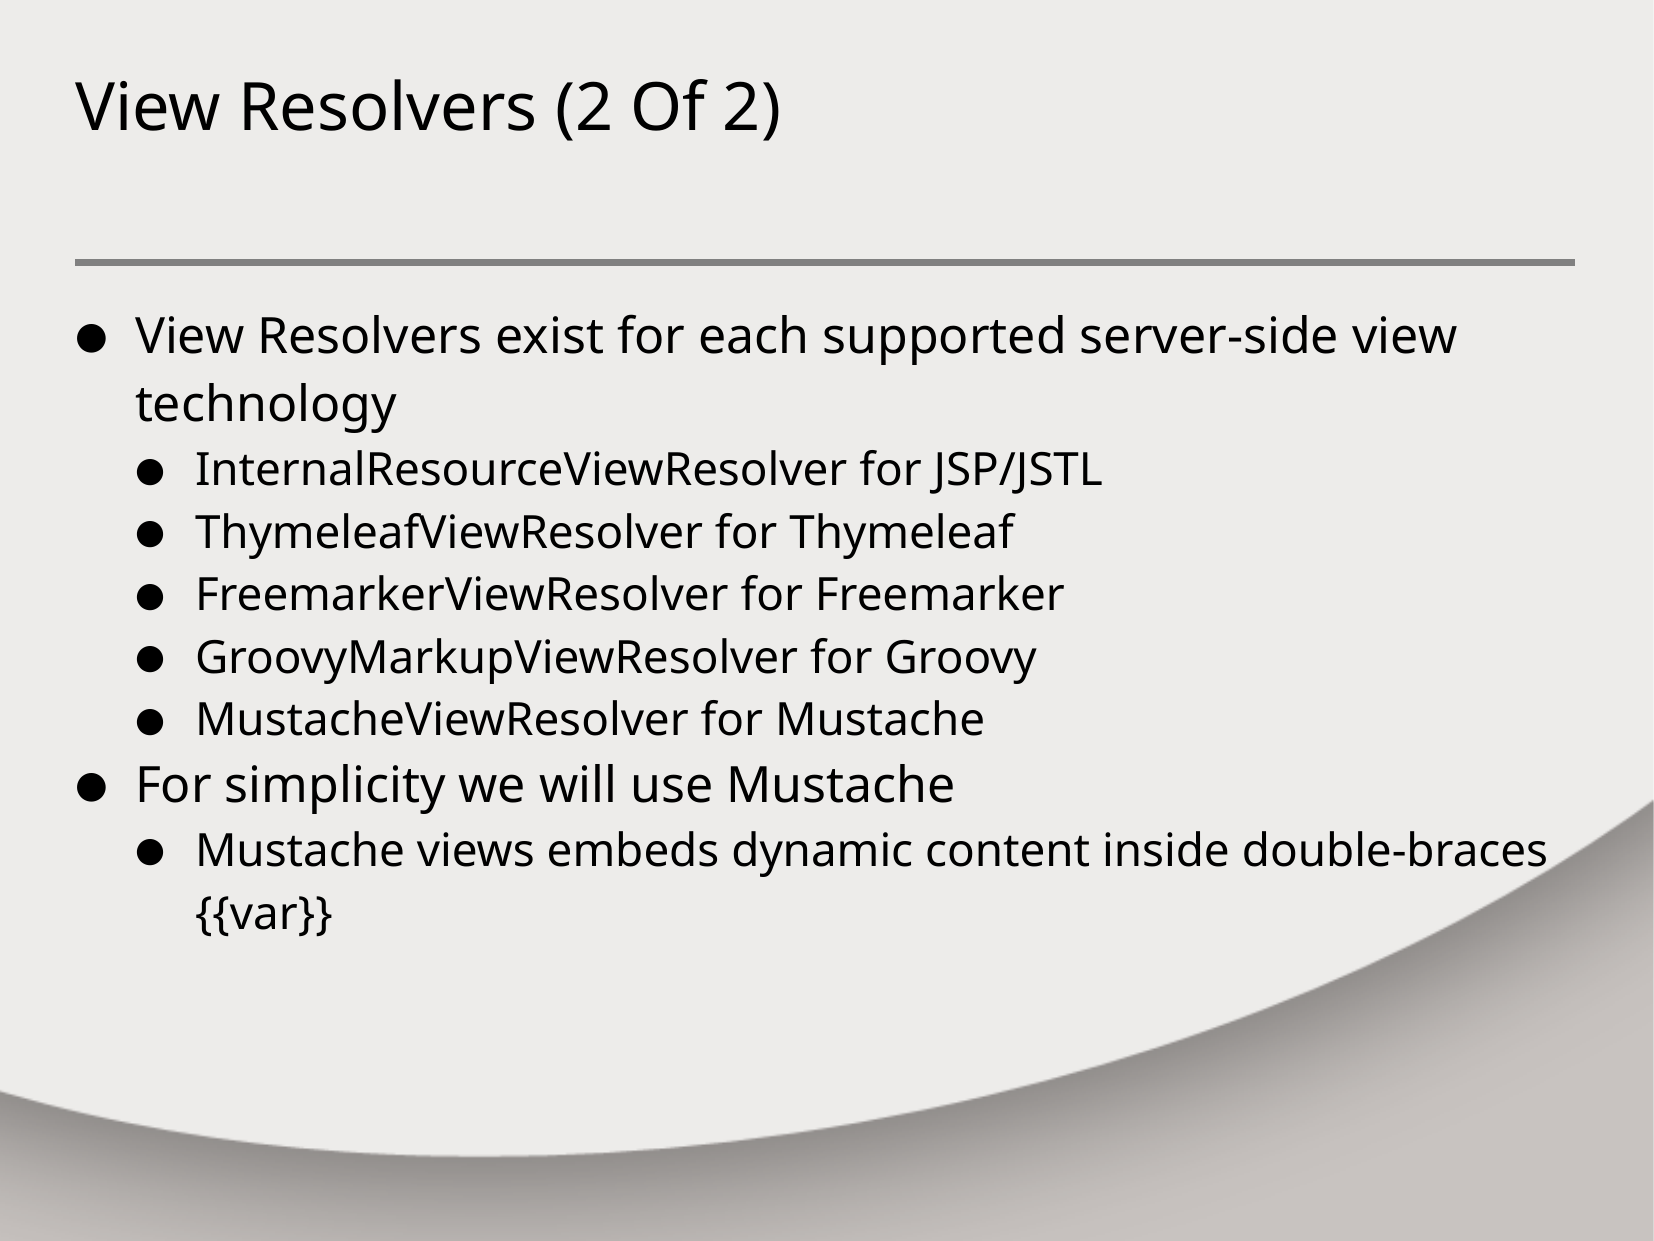

# View Resolvers (2 Of 2)
View Resolvers exist for each supported server-side view technology
InternalResourceViewResolver for JSP/JSTL
ThymeleafViewResolver for Thymeleaf
FreemarkerViewResolver for Freemarker
GroovyMarkupViewResolver for Groovy
MustacheViewResolver for Mustache
For simplicity we will use Mustache
Mustache views embeds dynamic content inside double-braces {{var}}